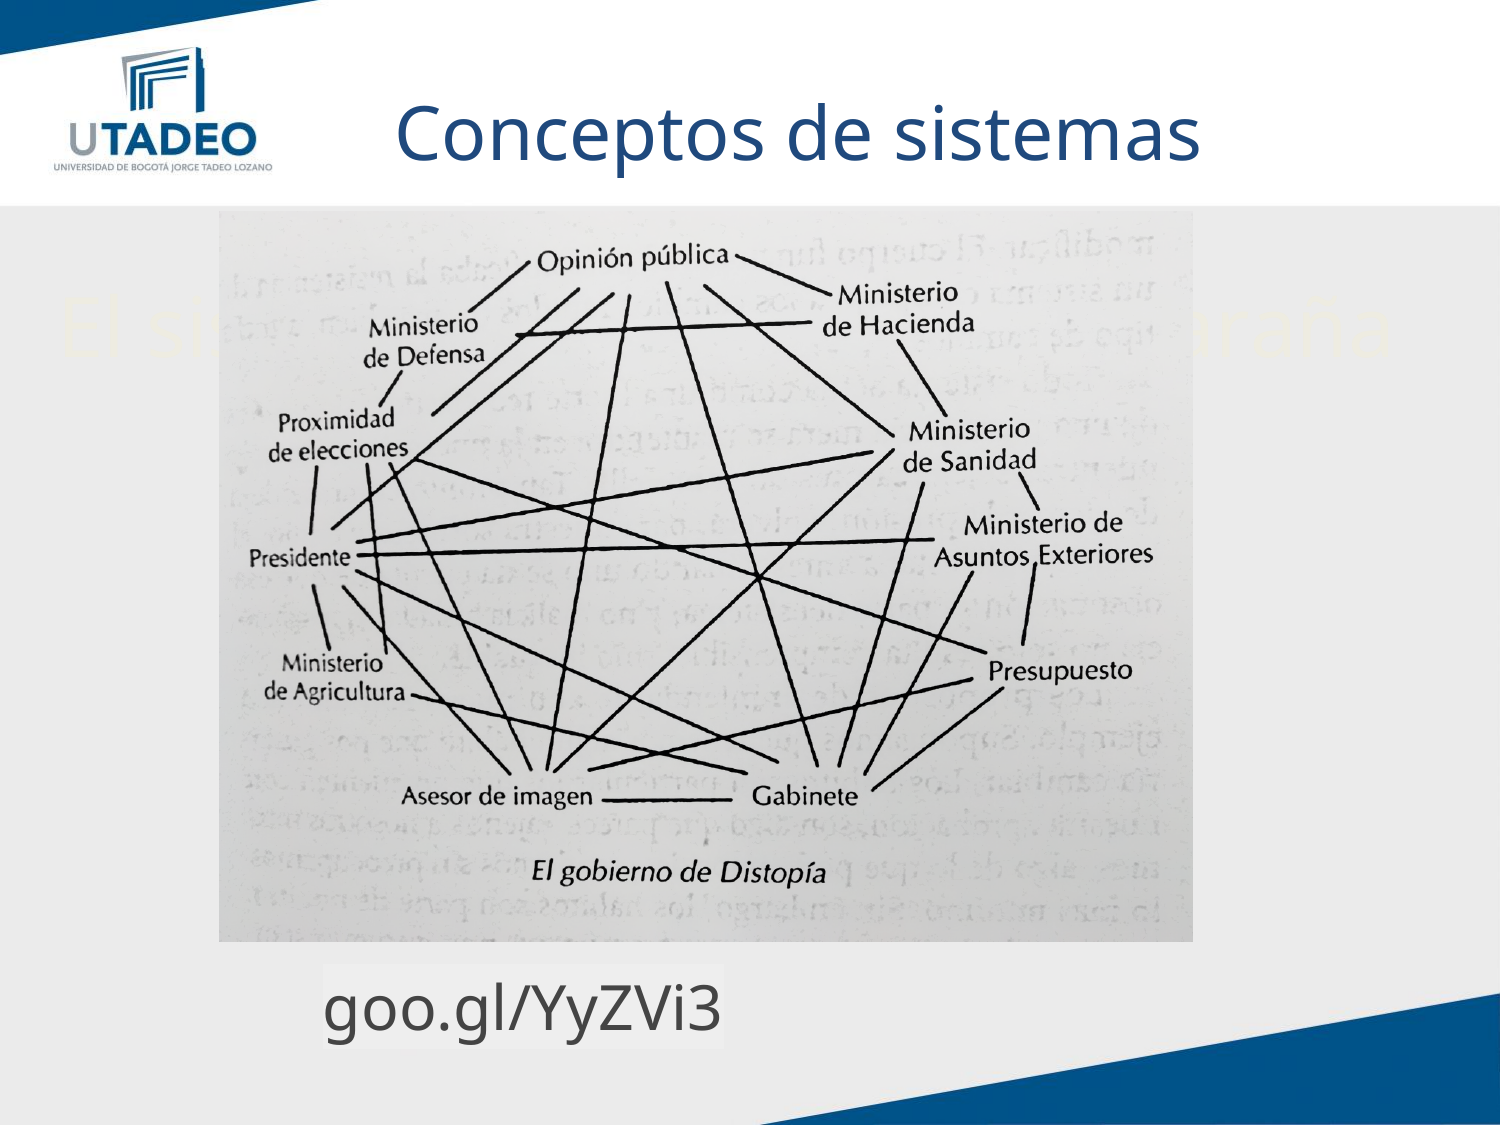

Conceptos de sistemas
# El sistema como una tela de araña
goo.gl/YyZVi3